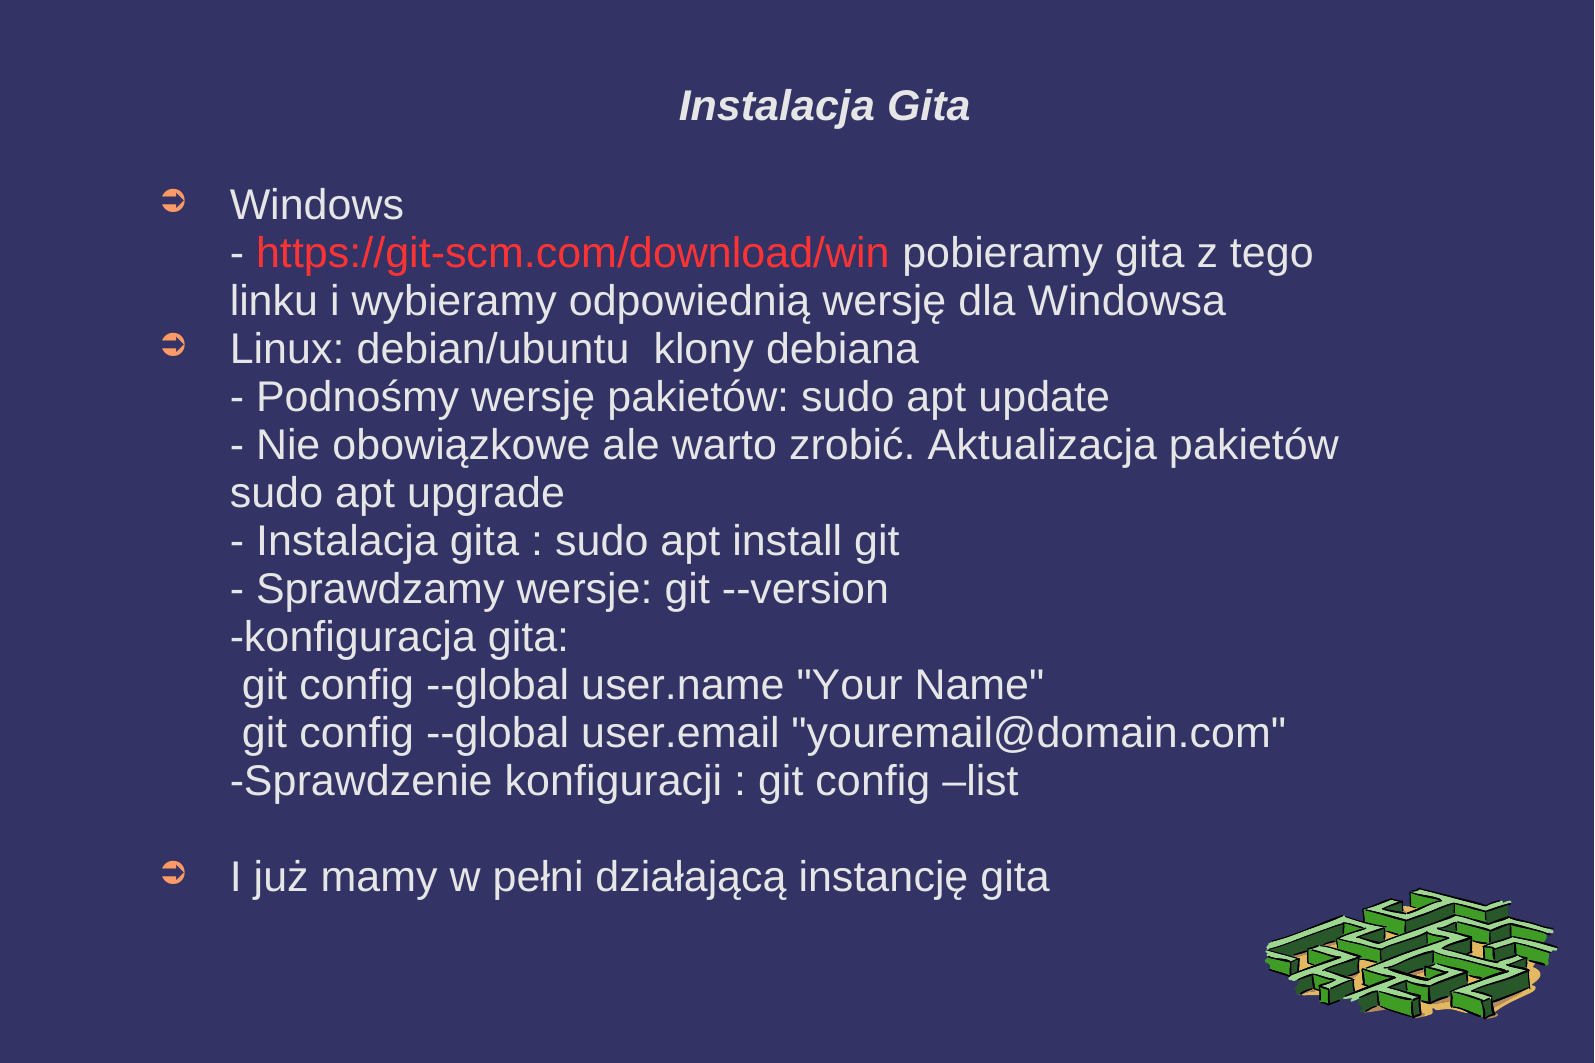

# Instalacja Gita
Windows
- https://git-scm.com/download/win pobieramy gita z tego
linku i wybieramy odpowiednią wersję dla Windowsa
Linux: debian/ubuntu klony debiana
- Podnośmy wersję pakietów: sudo apt update
- Nie obowiązkowe ale warto zrobić. Aktualizacja pakietów
sudo apt upgrade
- Instalacja gita : sudo apt install git
- Sprawdzamy wersje: git --version
-konfiguracja gita:
 git config --global user.name "Your Name"
 git config --global user.email "youremail@domain.com"
-Sprawdzenie konfiguracji : git config –list
I już mamy w pełni działającą instancję gita